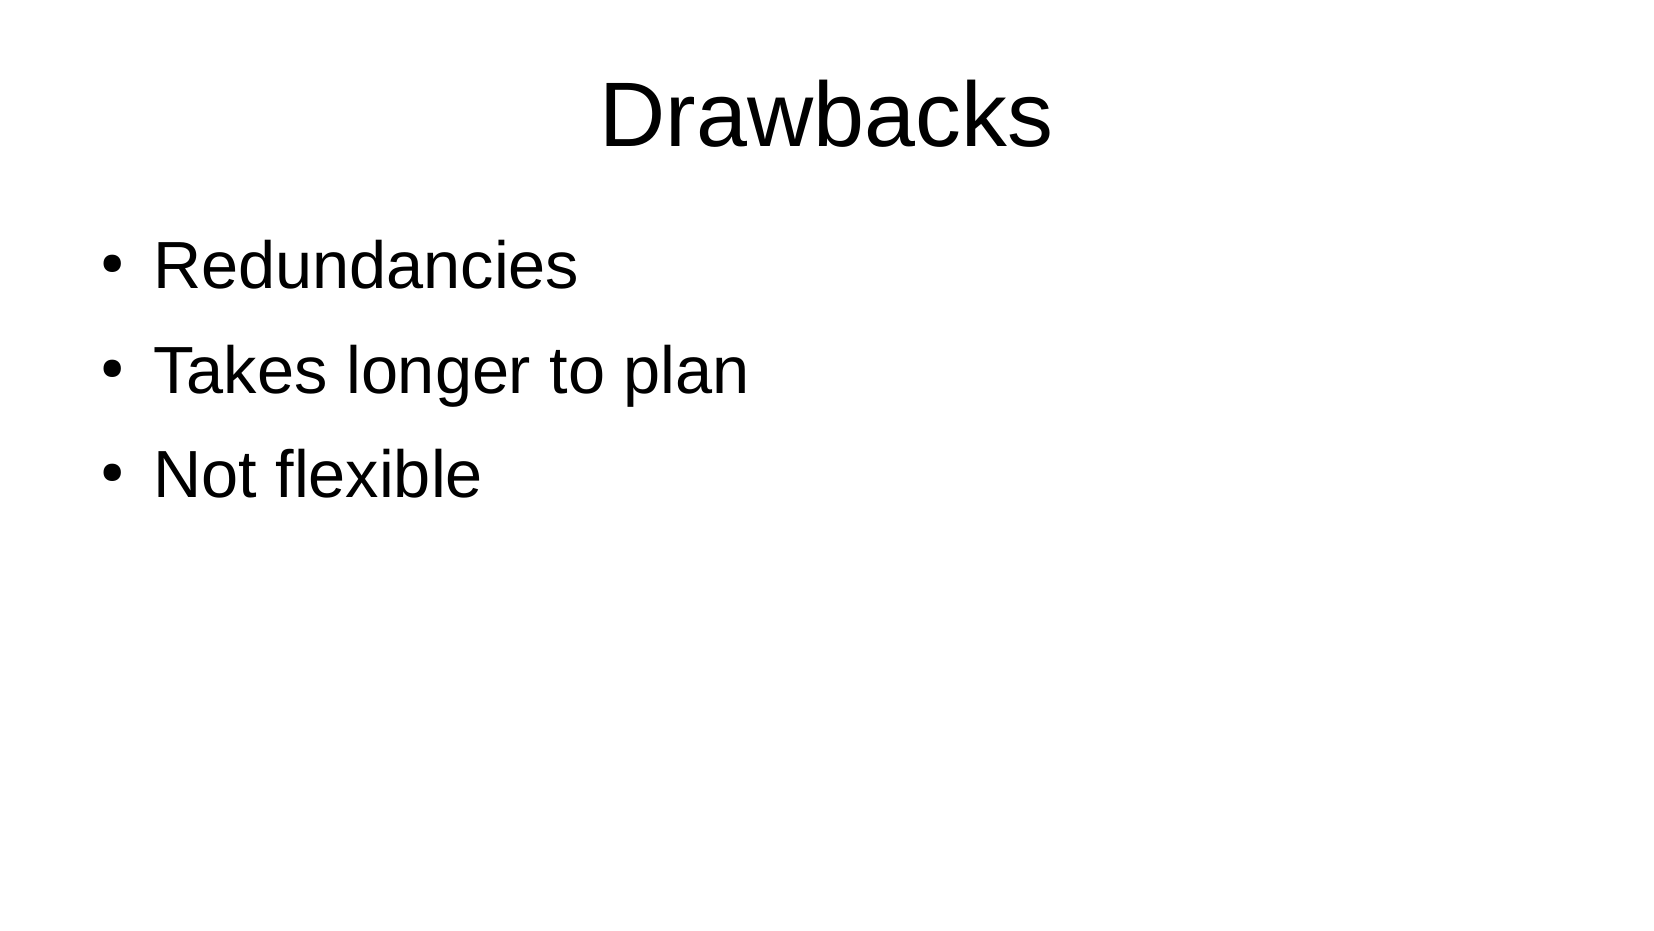

# Drawbacks
Redundancies
Takes longer to plan
Not flexible